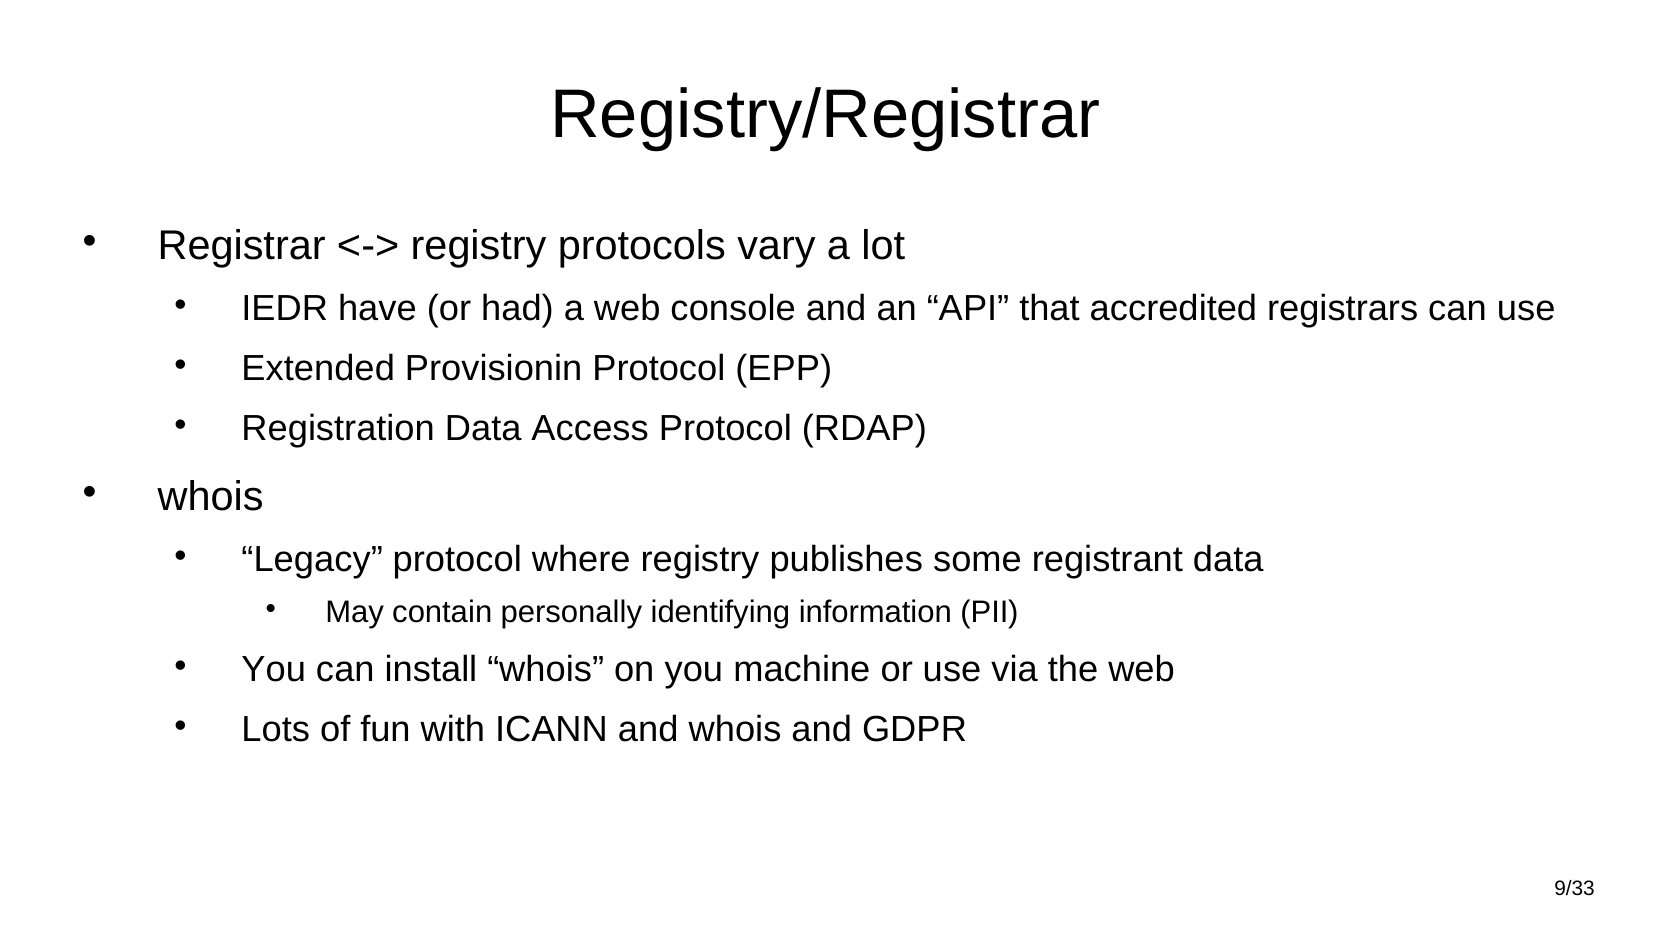

# Registry/Registrar
Registrar <-> registry protocols vary a lot
IEDR have (or had) a web console and an “API” that accredited registrars can use
Extended Provisionin Protocol (EPP)
Registration Data Access Protocol (RDAP)
whois
“Legacy” protocol where registry publishes some registrant data
May contain personally identifying information (PII)
You can install “whois” on you machine or use via the web
Lots of fun with ICANN and whois and GDPR